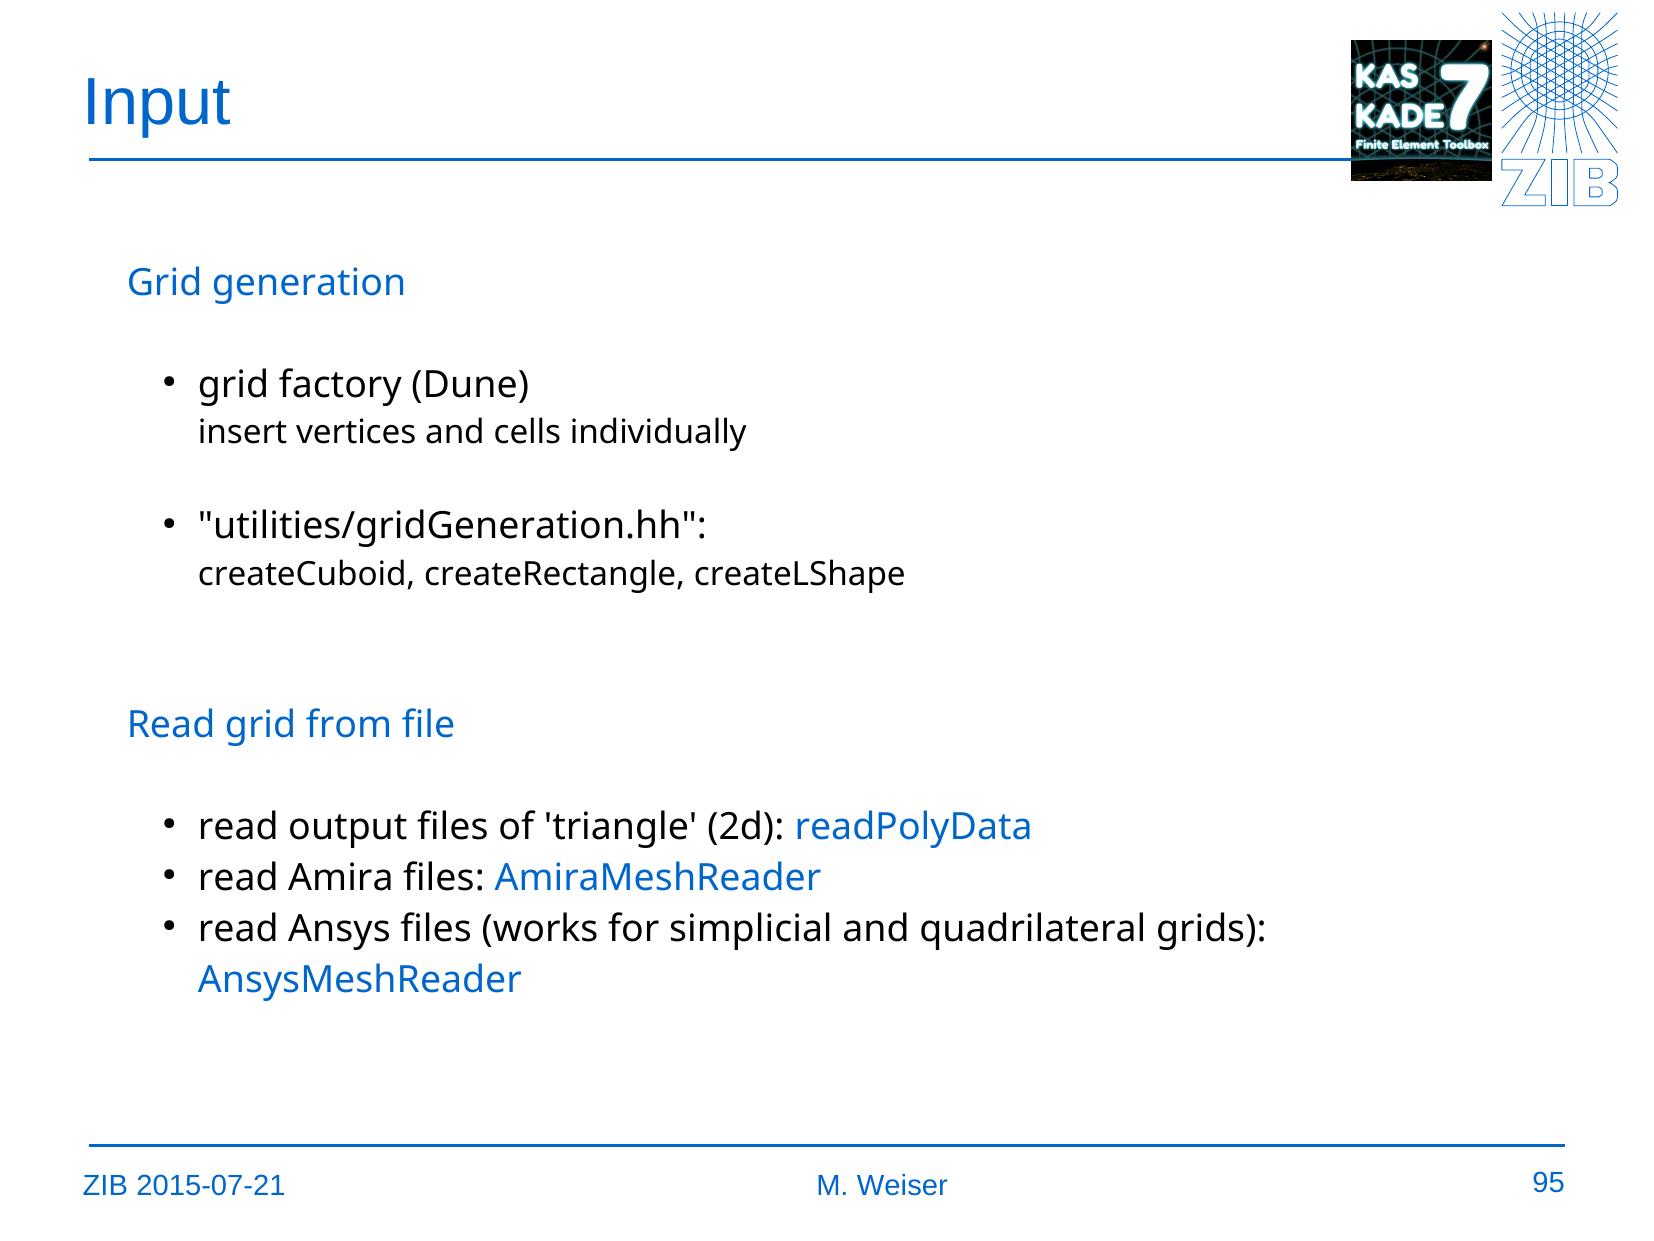

# Input
Grid generation
grid factory (Dune)
insert vertices and cells individually
"utilities/gridGeneration.hh":
createCuboid, createRectangle, createLShape
Read grid from file
read output files of 'triangle' (2d): readPolyData
read Amira files: AmiraMeshReader
read Ansys files (works for simplicial and quadrilateral grids): AnsysMeshReader
95
ZIB 2015-07-21
M. Weiser